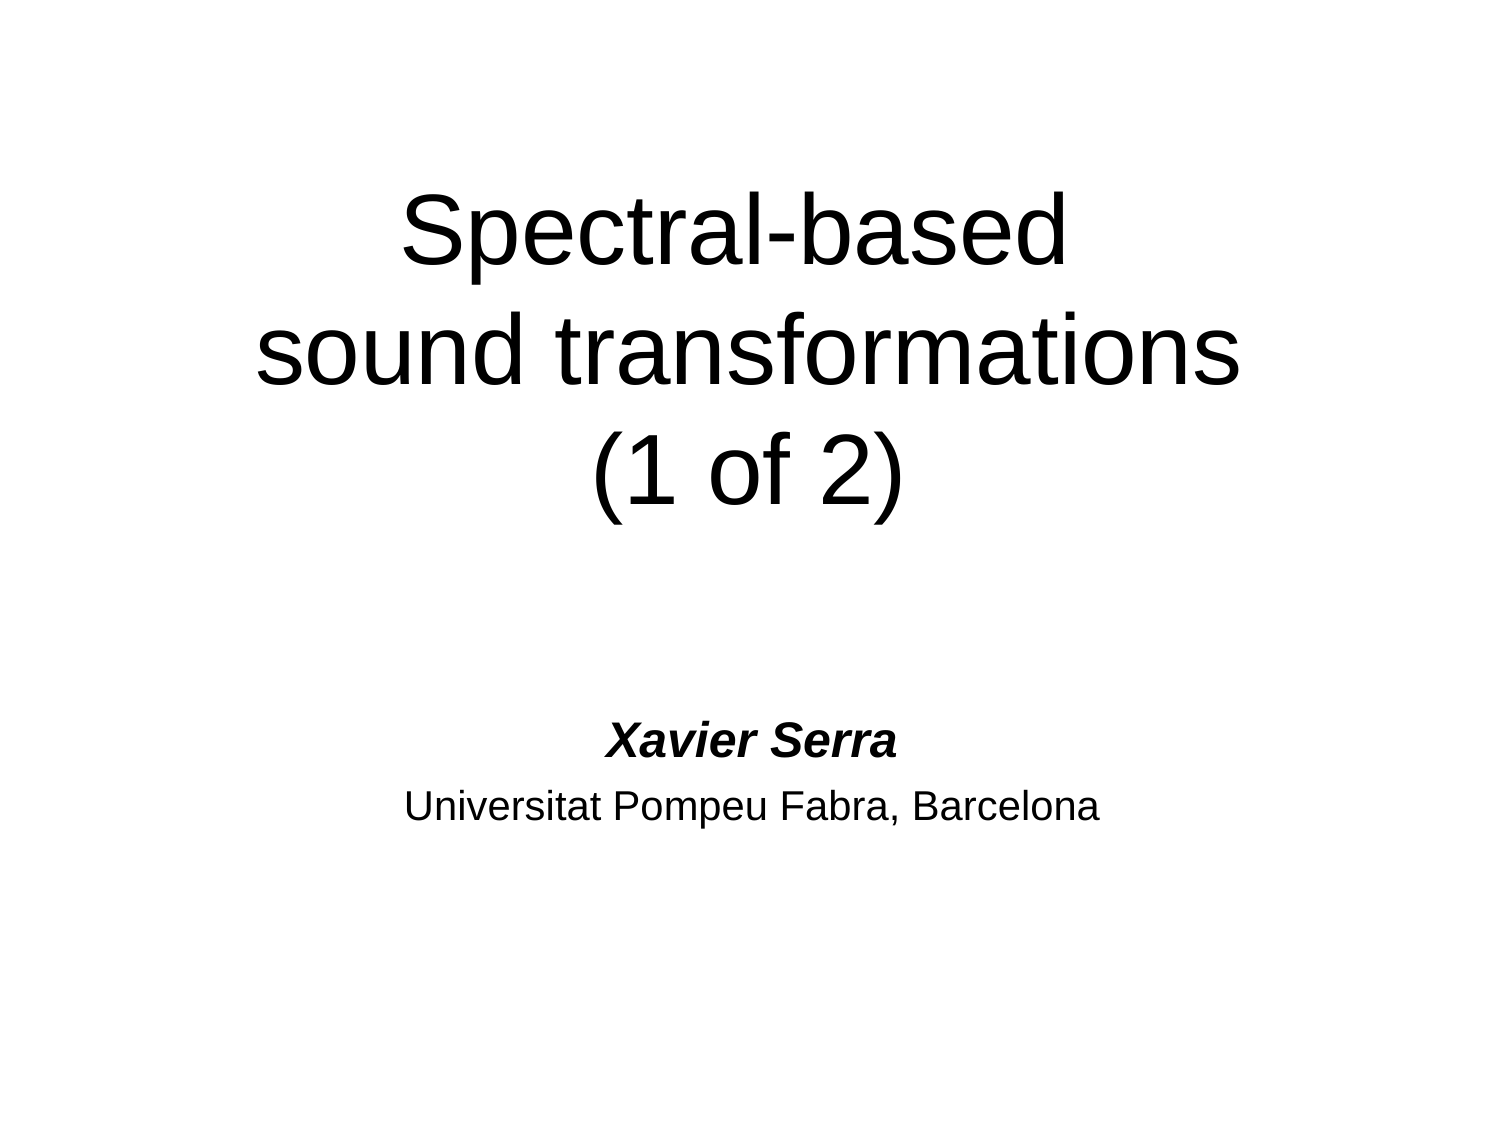

# Spectral-based sound transformations (1 of 2)
Xavier Serra
Universitat Pompeu Fabra, Barcelona